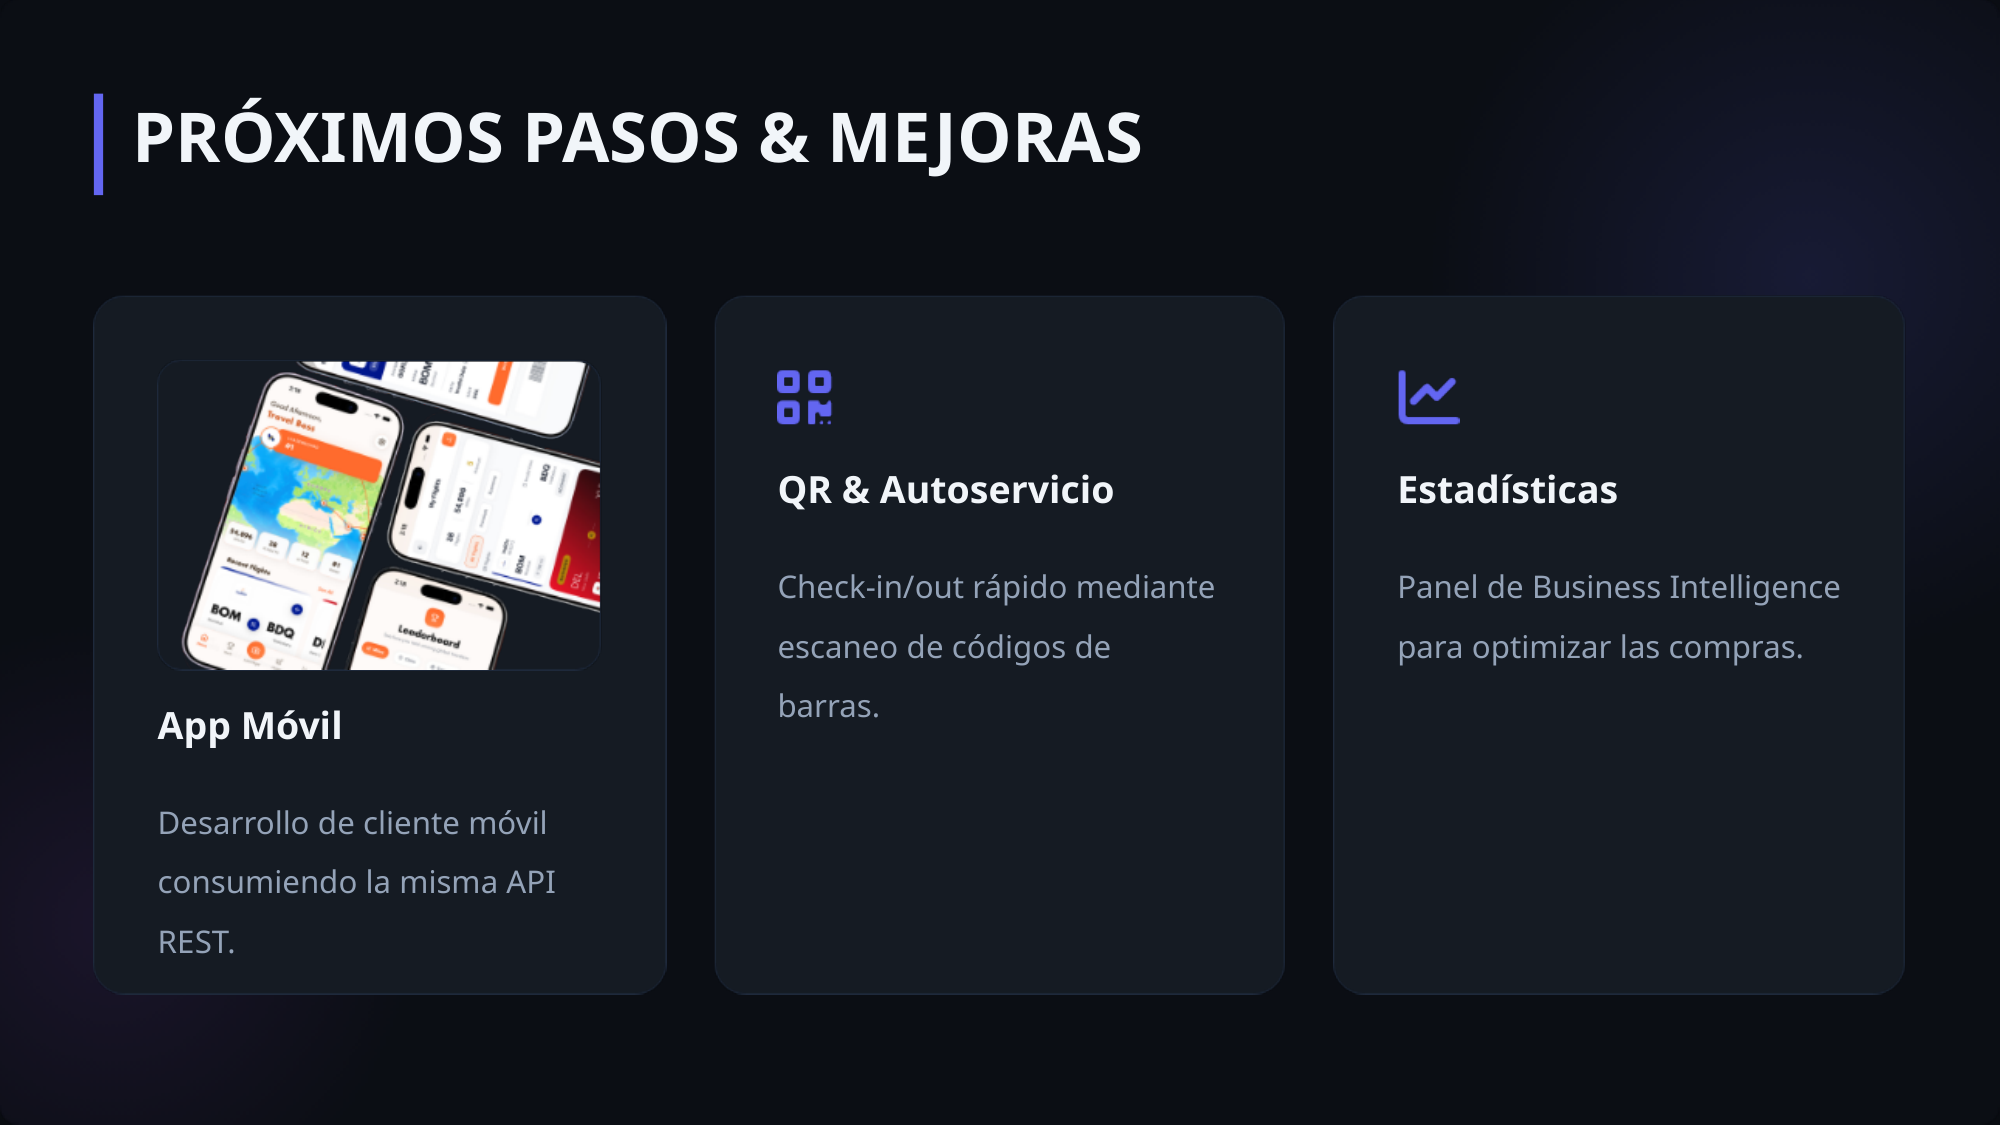

PRÓXIMOS PASOS & MEJORAS
QR & Autoservicio
Estadísticas
Check-in/out rápido mediante escaneo de códigos de barras.
Panel de Business Intelligence para optimizar las compras.
App Móvil
Desarrollo de cliente móvil consumiendo la misma API REST.